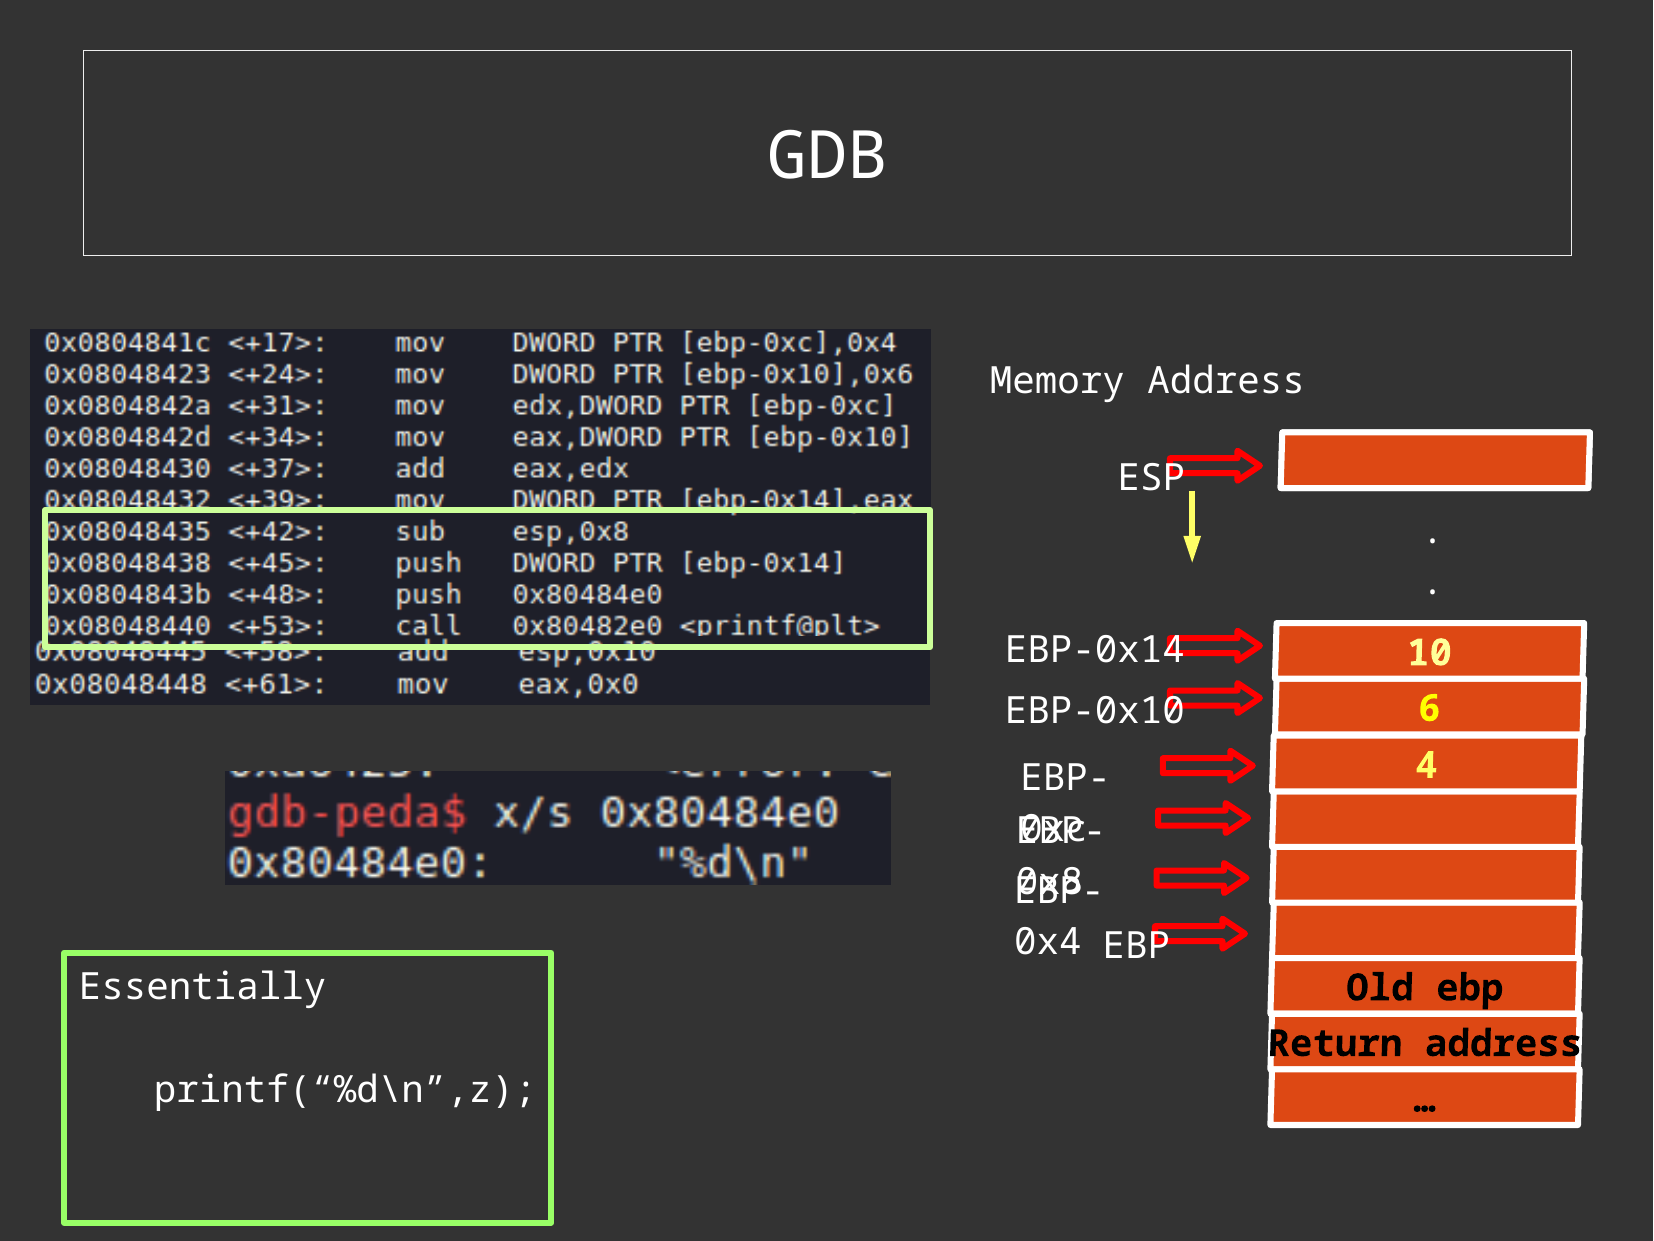

GDB
Memory Address
 ESP
.
.
.
EBP-0x14
10
EBP-0x10
6
4
EBP-0xc
EBP-0x8
EBP-0x4
 EBP
Essentially
	printf(“%d\n”,z);
Old ebp
Return address
…